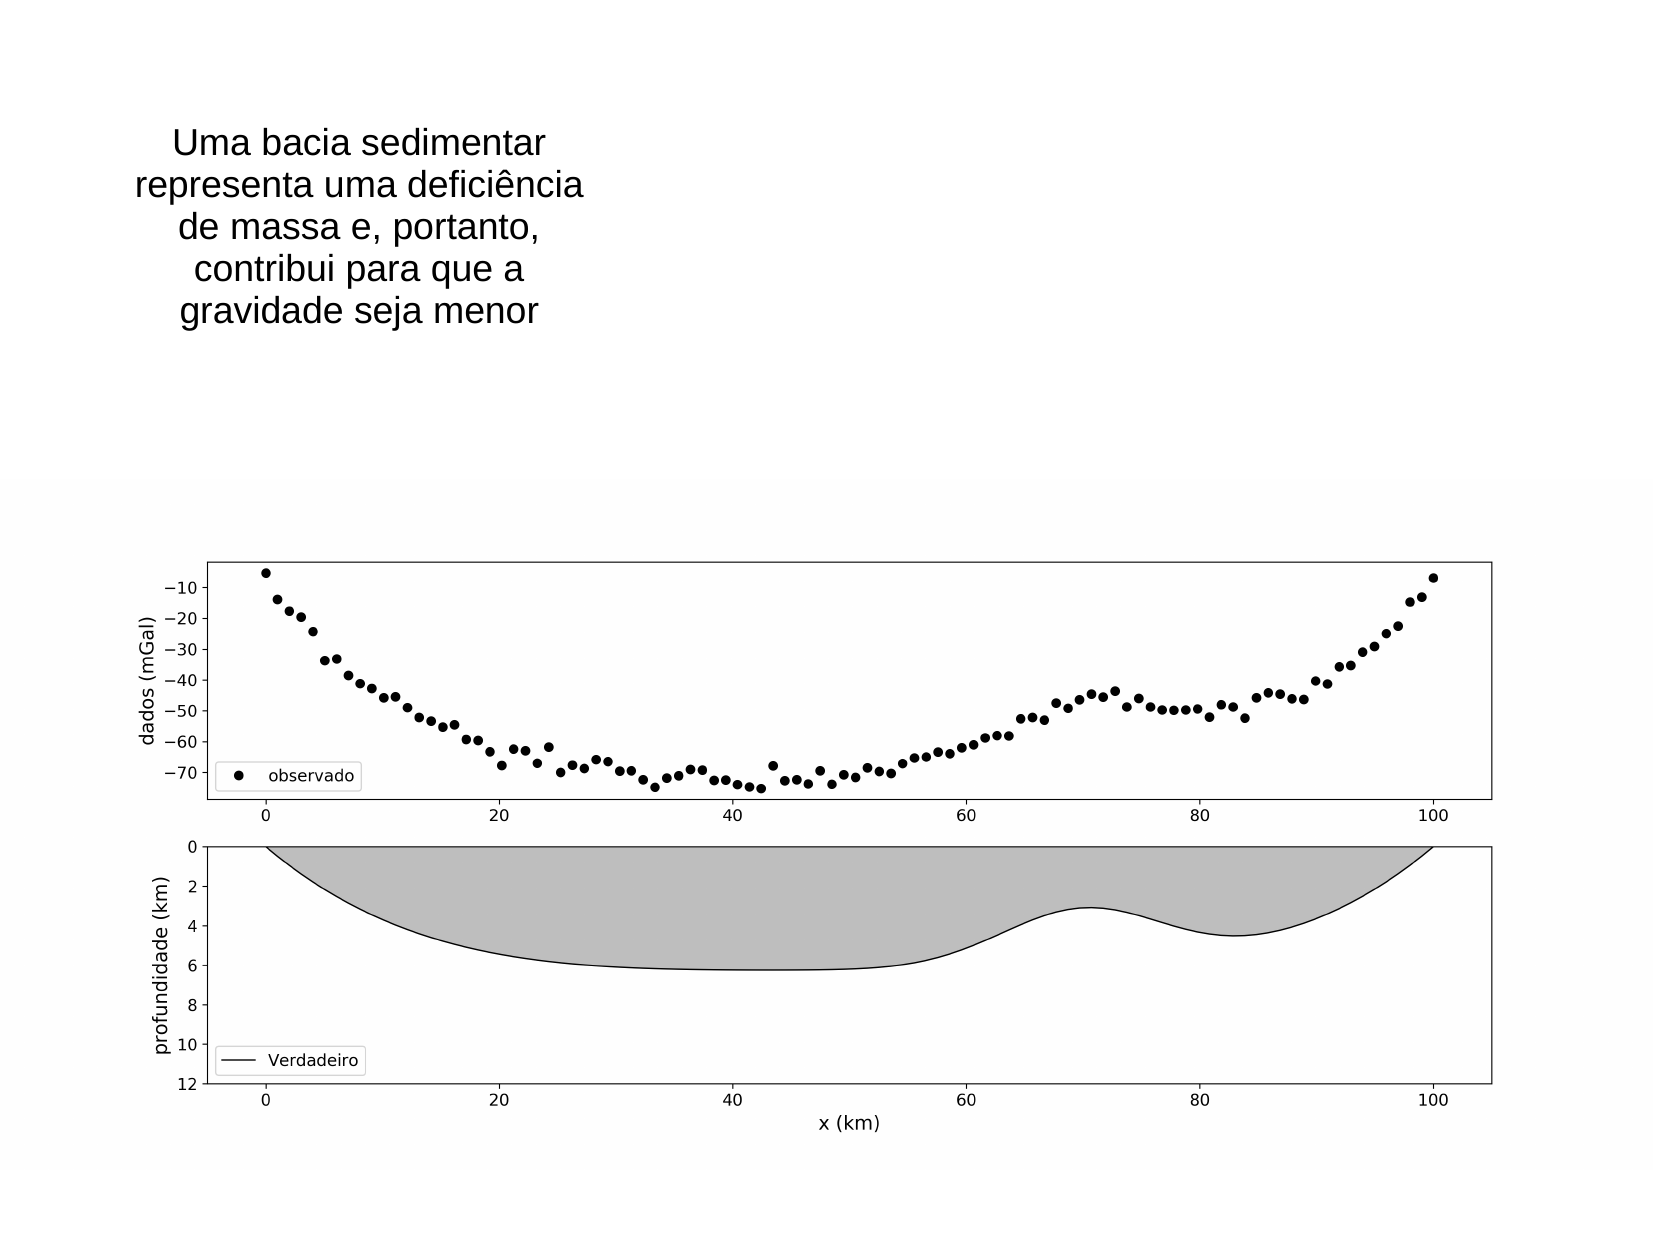

Uma bacia sedimentar representa uma deficiência de massa e, portanto, contribui para que a gravidade seja menor